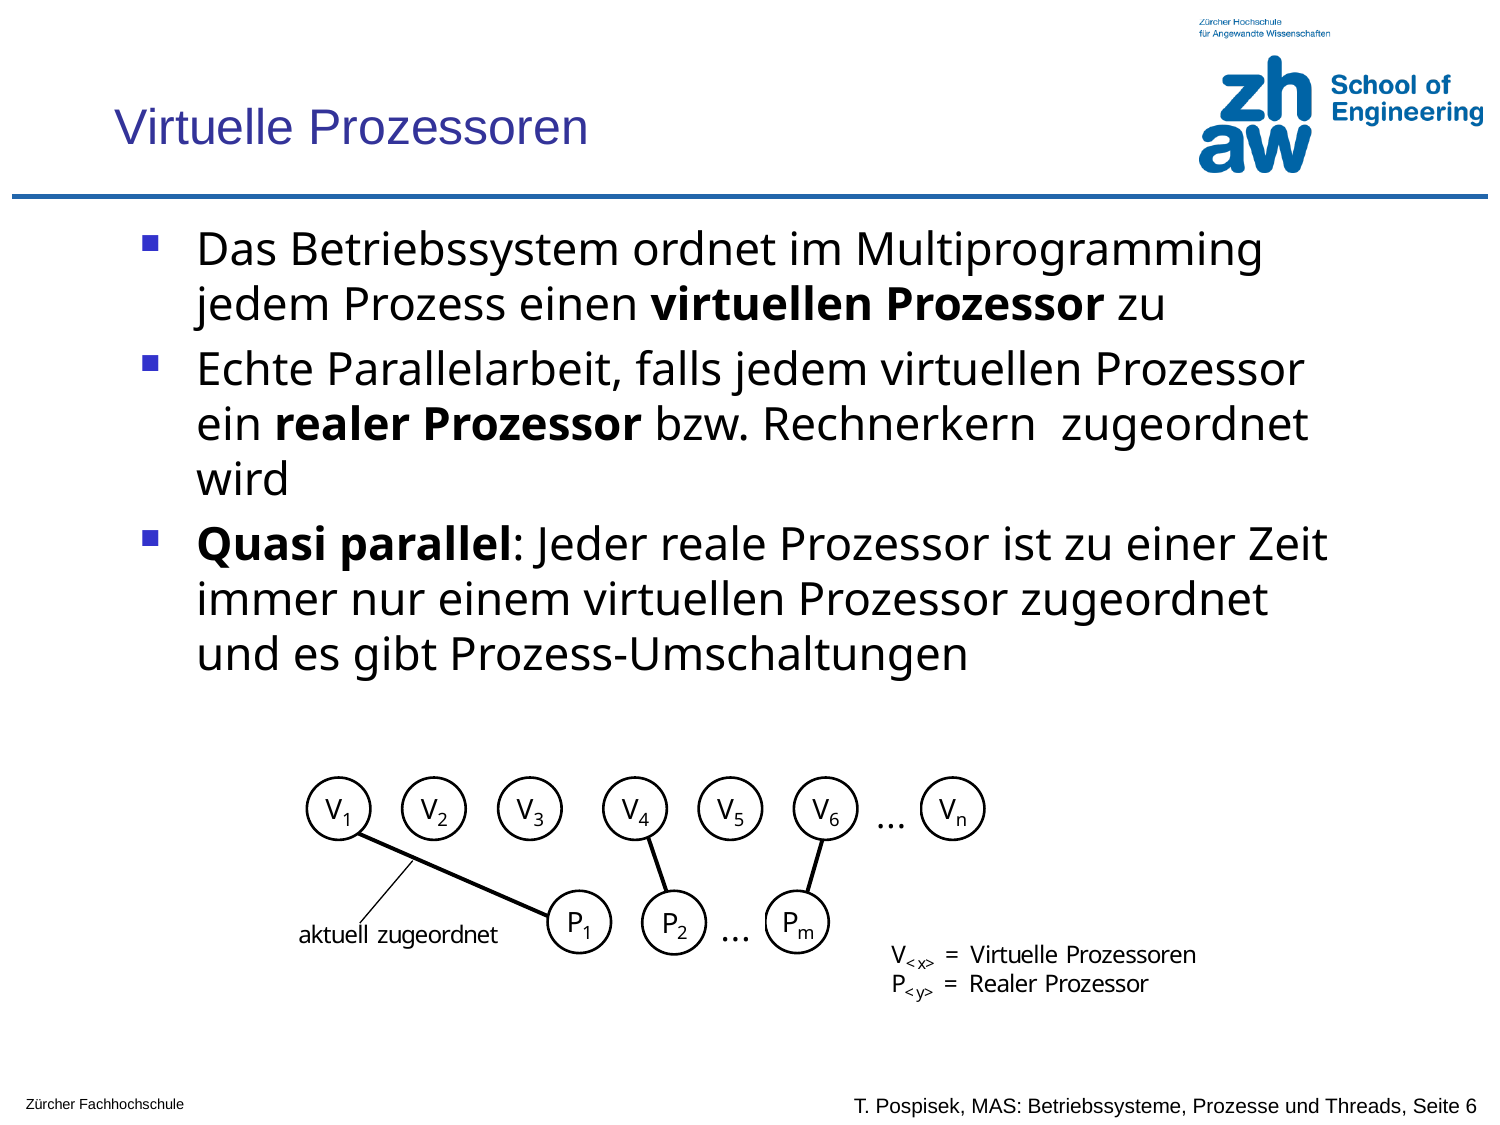

# Virtuelle Prozessoren
Das Betriebssystem ordnet im Multiprogramming jedem Prozess einen virtuellen Prozessor zu
Echte Parallelarbeit, falls jedem virtuellen Prozessor ein realer Prozessor bzw. Rechnerkern zugeordnet wird
Quasi parallel: Jeder reale Prozessor ist zu einer Zeit immer nur einem virtuellen Prozessor zugeordnet und es gibt Prozess-Umschaltungen